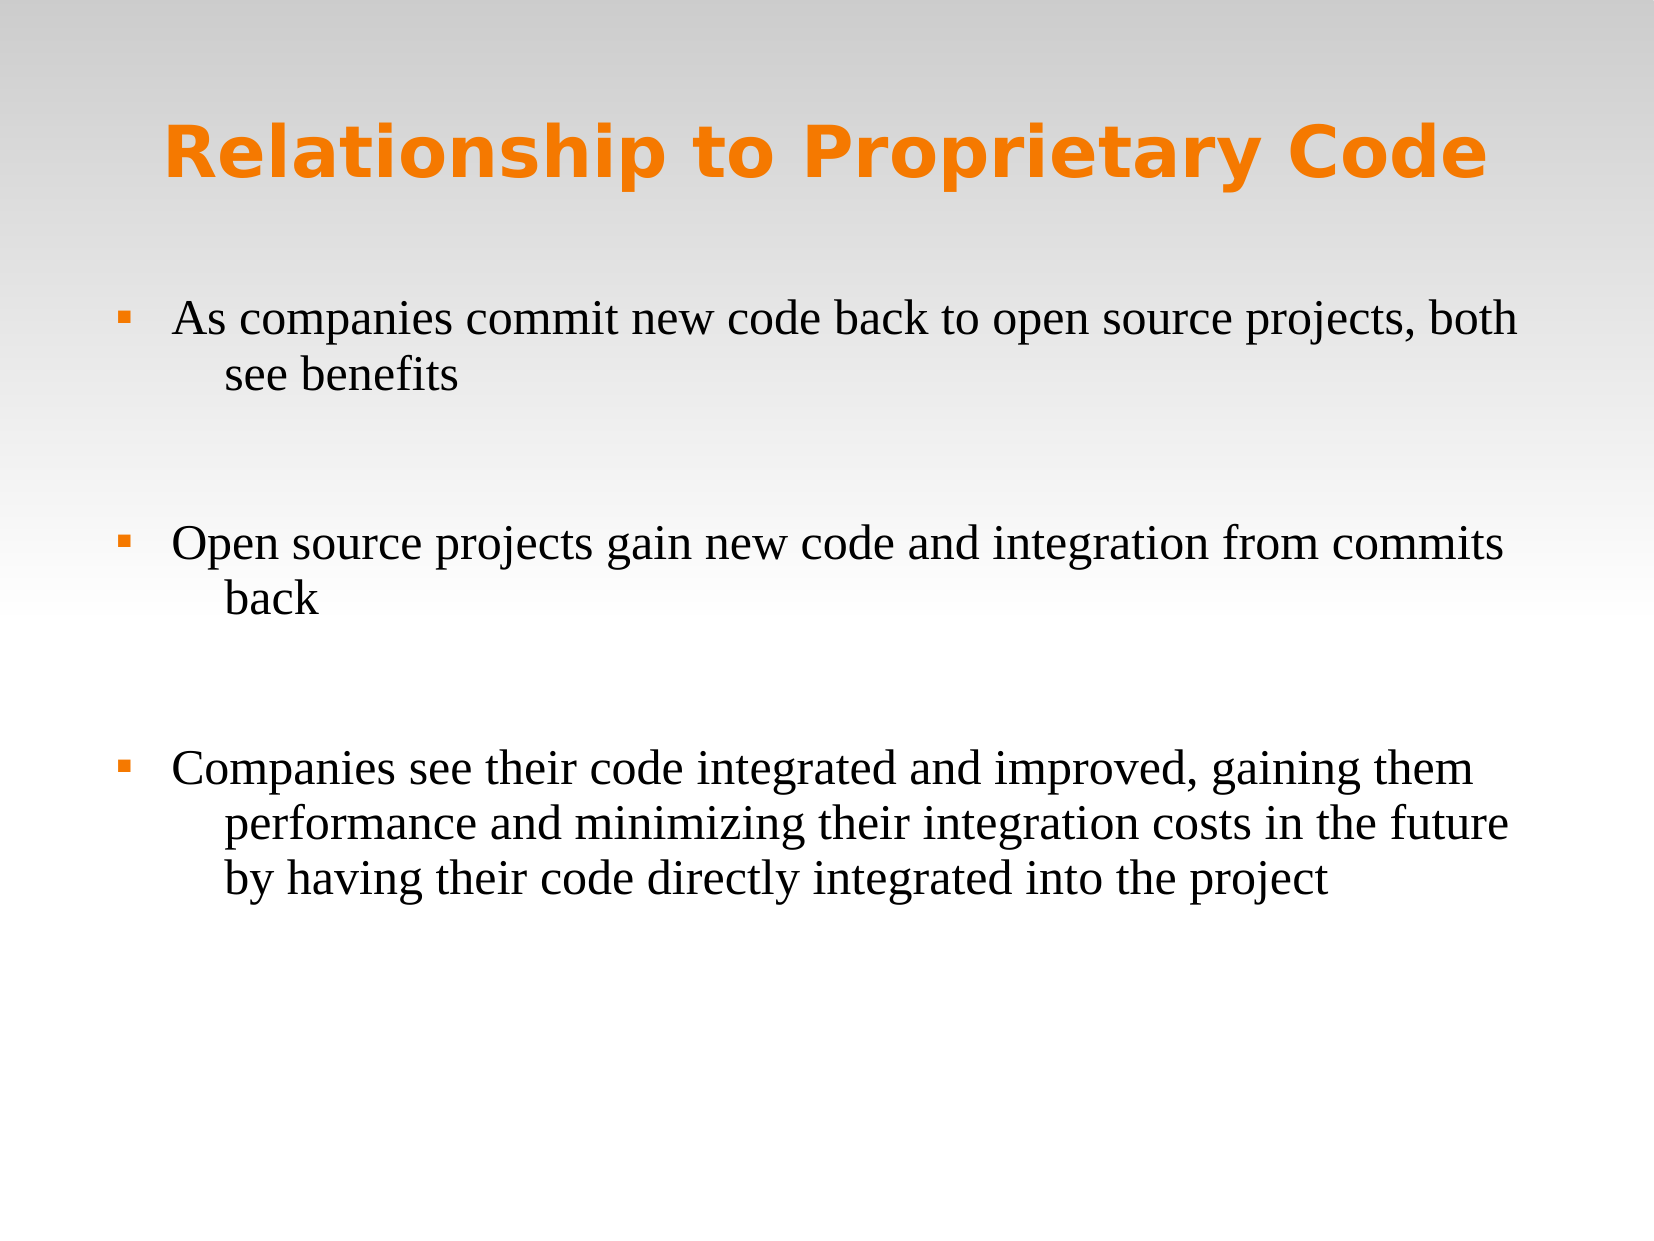

# Relationship to Proprietary Code
As companies commit new code back to open source projects, both see benefits
Open source projects gain new code and integration from commits back
Companies see their code integrated and improved, gaining them performance and minimizing their integration costs in the future by having their code directly integrated into the project